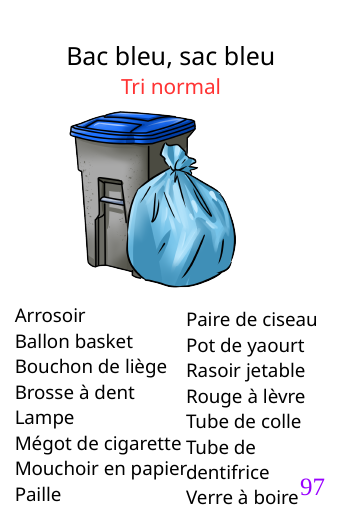

Bac bleu, sac bleu
Tri normal
Arrosoir
Ballon basket
Bouchon de liège
Brosse à dent
Lampe
Mégot de cigarette
Mouchoir en papier
Paille
Paire de ciseau
Pot de yaourt
Rasoir jetable
Rouge à lèvre
Tube de colle
Tube de dentifrice
Verre à boire
97